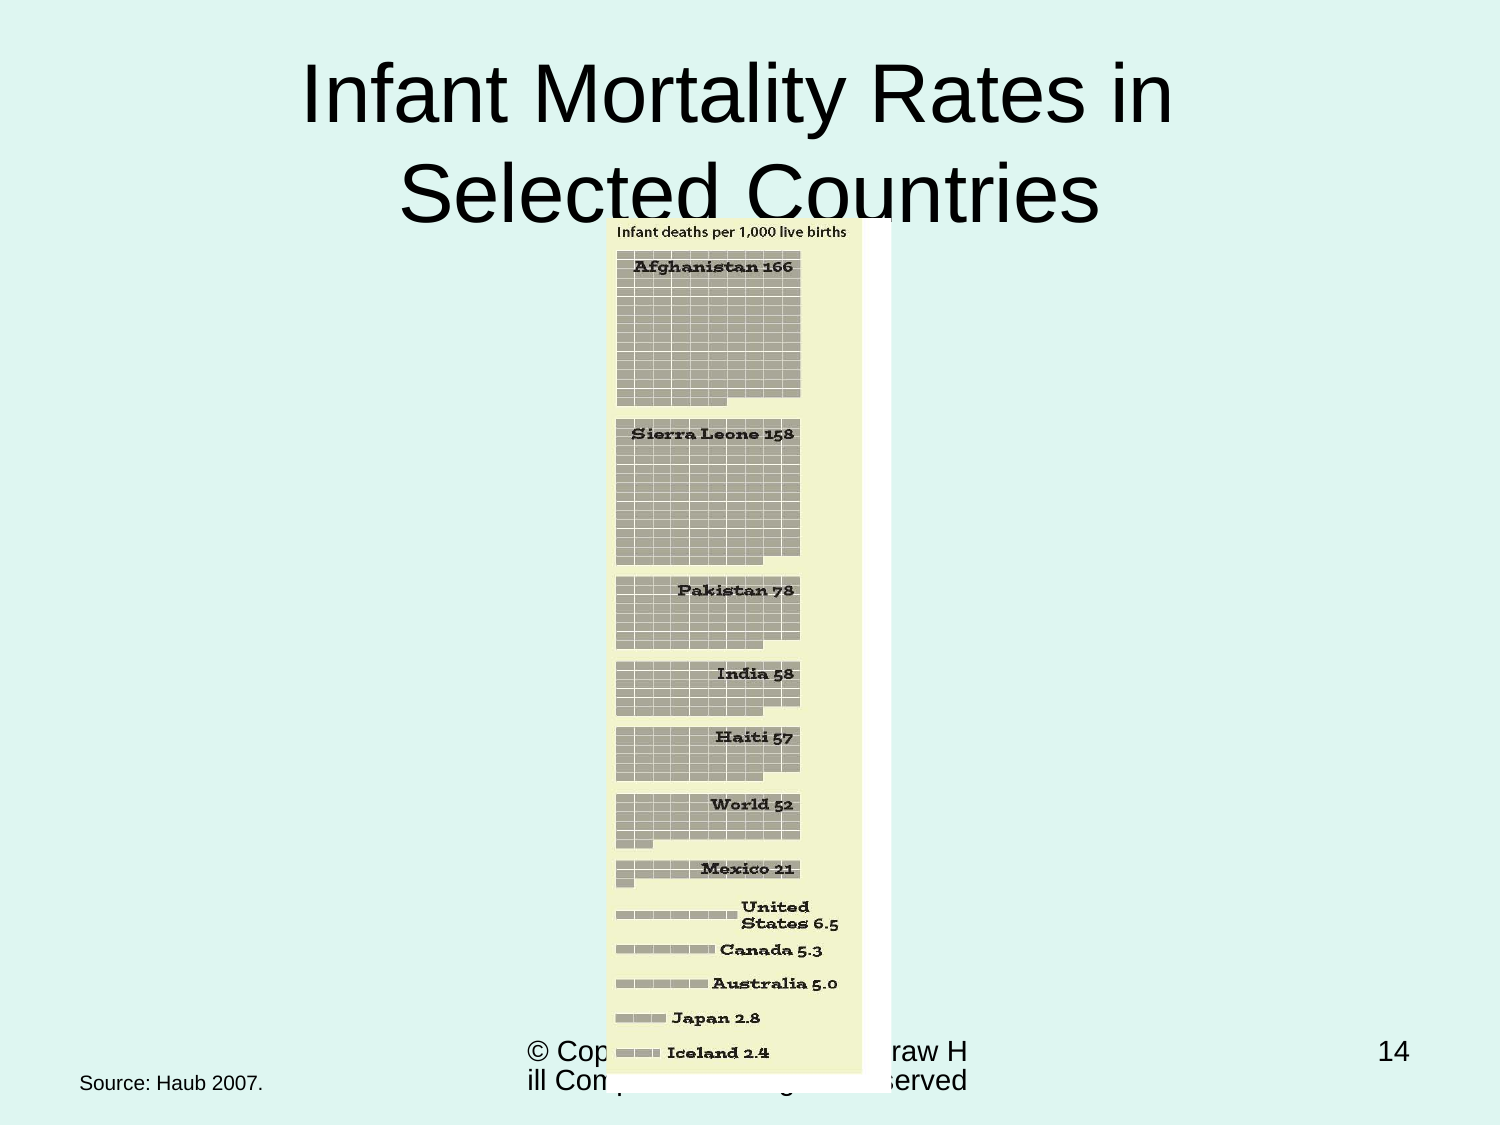

# Infant Mortality Rates in Selected Countries
© Copyright 2009 Tme McGraw Hill Companies All Rights Reserved
14
Source: Haub 2007.